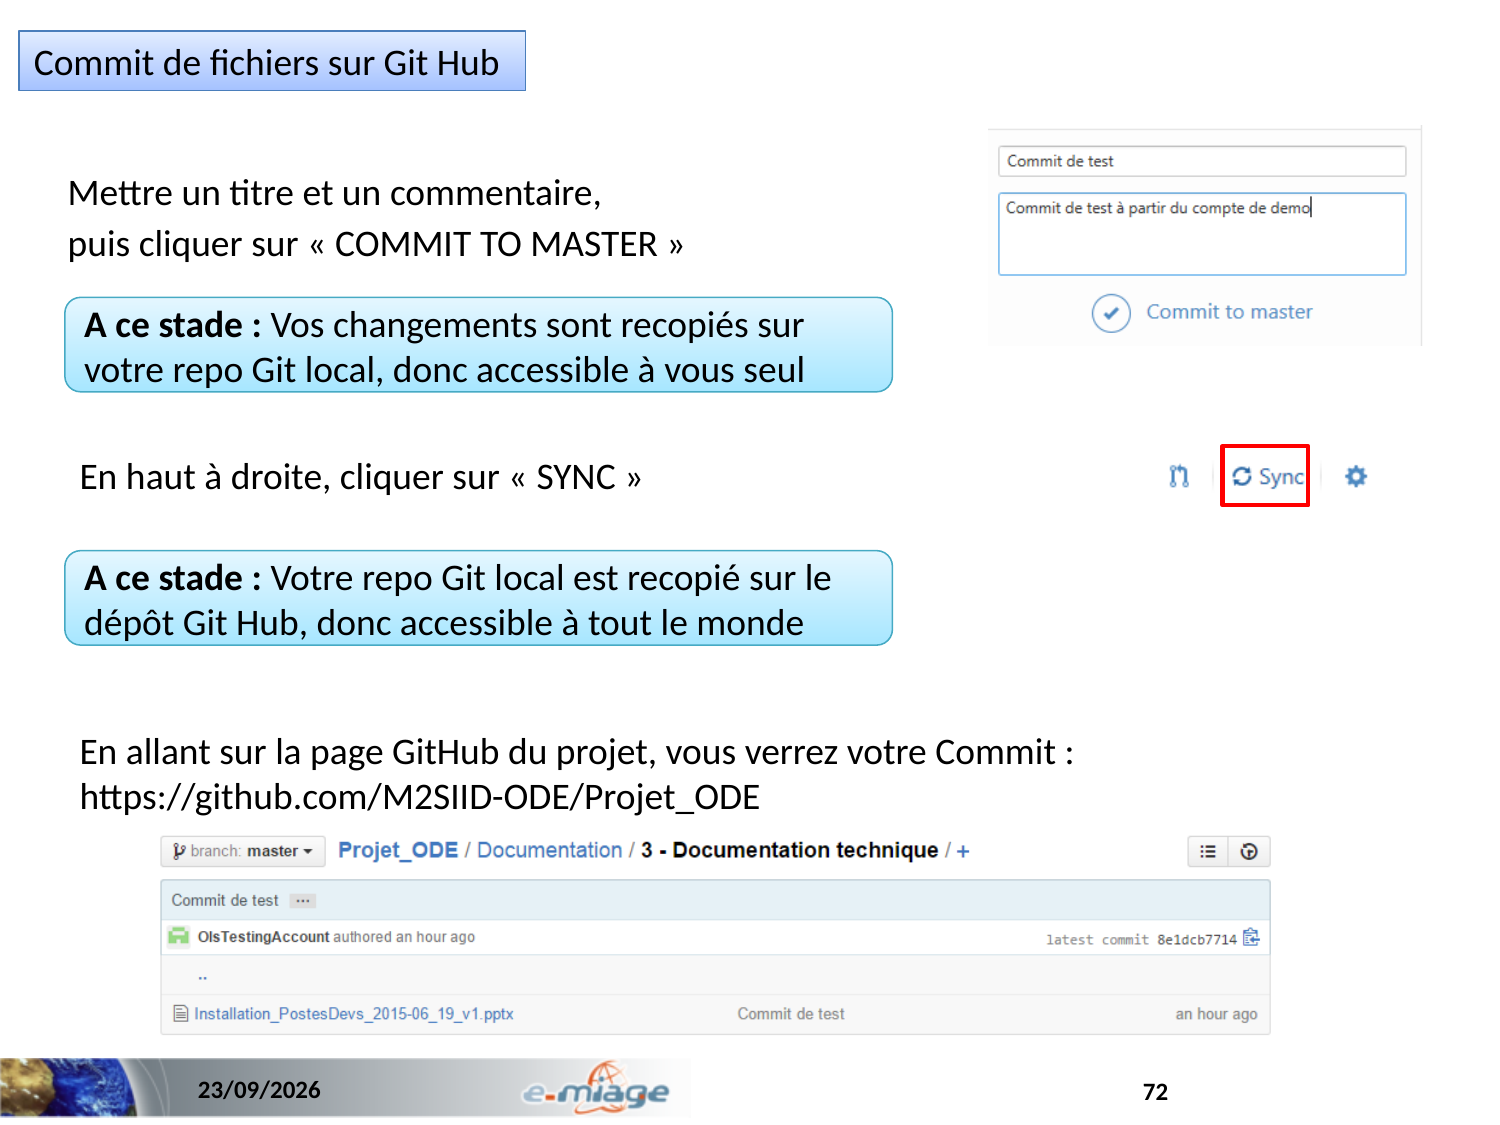

Commit de fichiers sur Git Hub
Mettre un titre et un commentaire,
puis cliquer sur « COMMIT TO MASTER »
A ce stade : Vos changements sont recopiés sur votre repo Git local, donc accessible à vous seul
En haut à droite, cliquer sur « SYNC »
A ce stade : Votre repo Git local est recopié sur le dépôt Git Hub, donc accessible à tout le monde
En allant sur la page GitHub du projet, vous verrez votre Commit : https://github.com/M2SIID-ODE/Projet_ODE